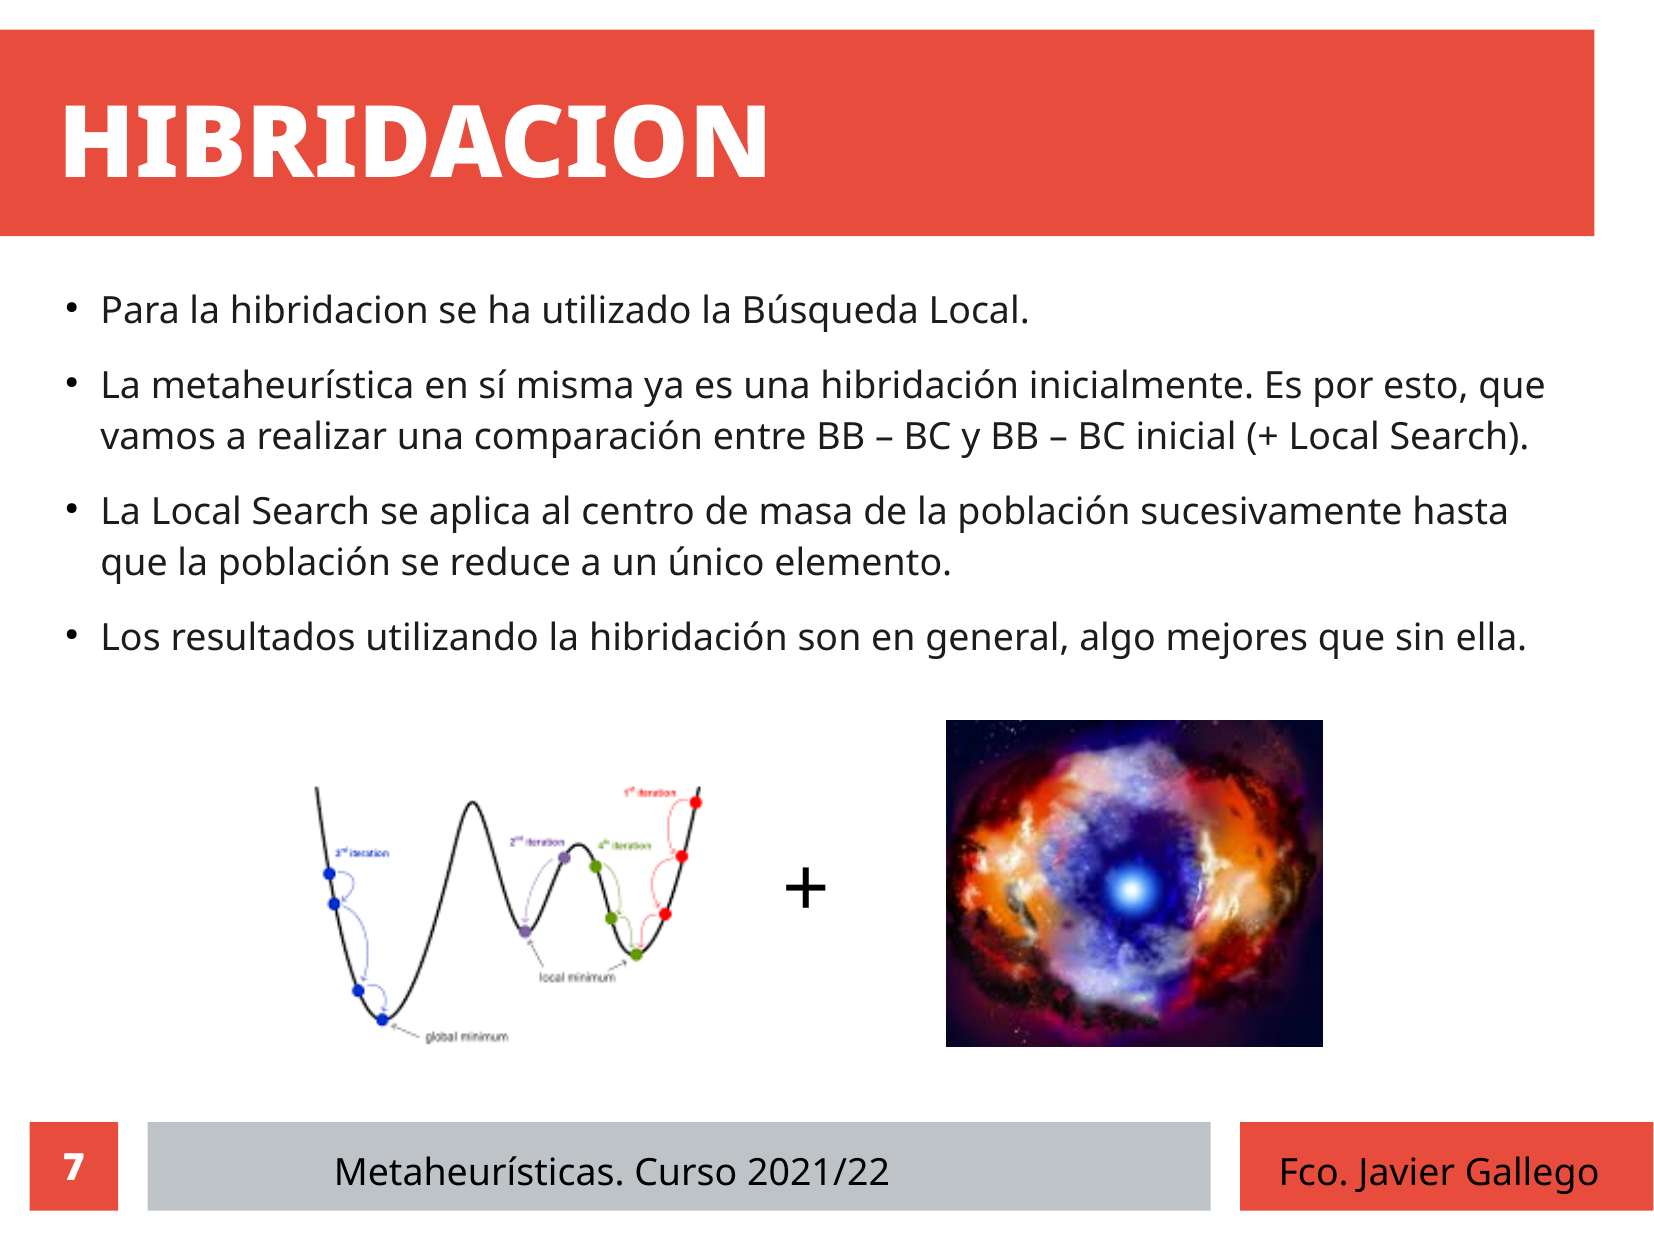

HIBRIDACION
# Para la hibridacion se ha utilizado la Búsqueda Local.
La metaheurística en sí misma ya es una hibridación inicialmente. Es por esto, que vamos a realizar una comparación entre BB – BC y BB – BC inicial (+ Local Search).
La Local Search se aplica al centro de masa de la población sucesivamente hasta que la población se reduce a un único elemento.
Los resultados utilizando la hibridación son en general, algo mejores que sin ella.
+
7
Metaheurísticas. Curso 2021/22
Fco. Javier Gallego